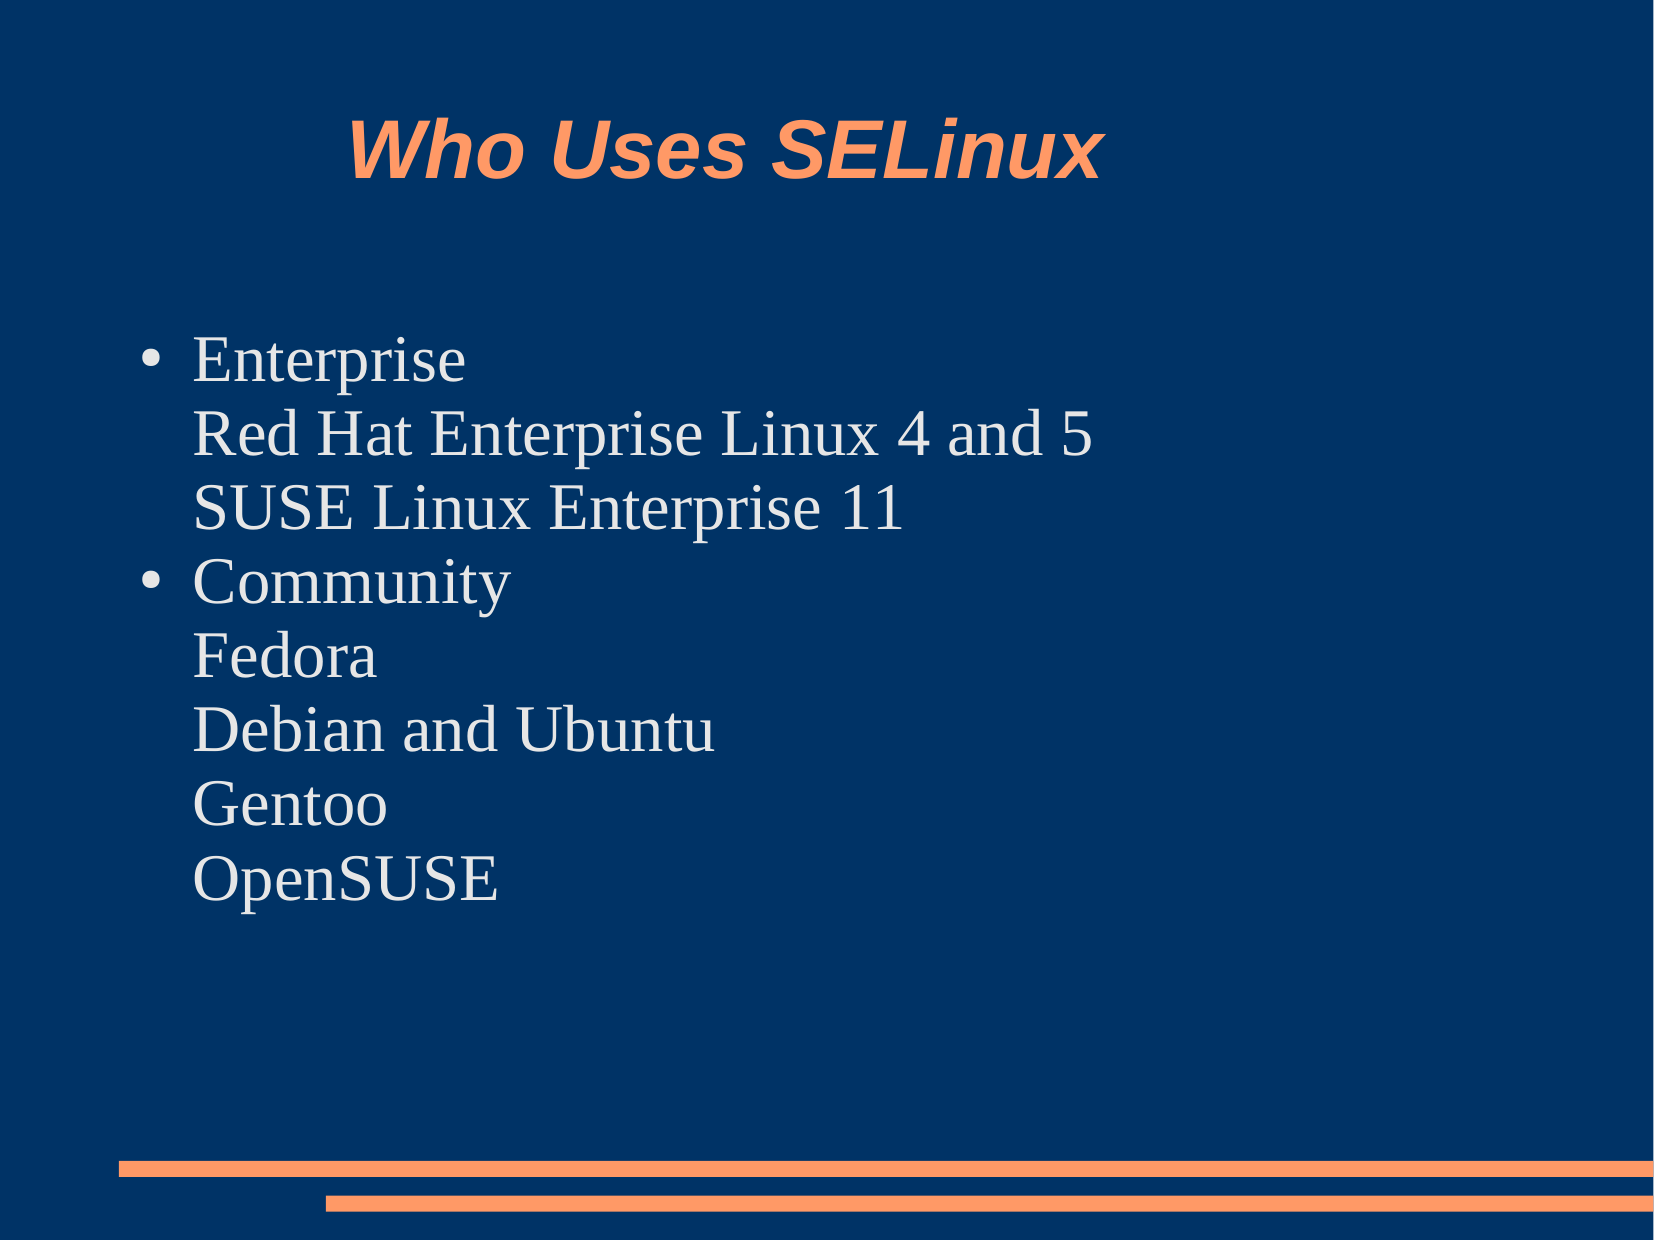

# Who Uses SELinux
Enterprise
Red Hat Enterprise Linux 4 and 5
SUSE Linux Enterprise 11
Community
Fedora
Debian and Ubuntu
Gentoo
OpenSUSE